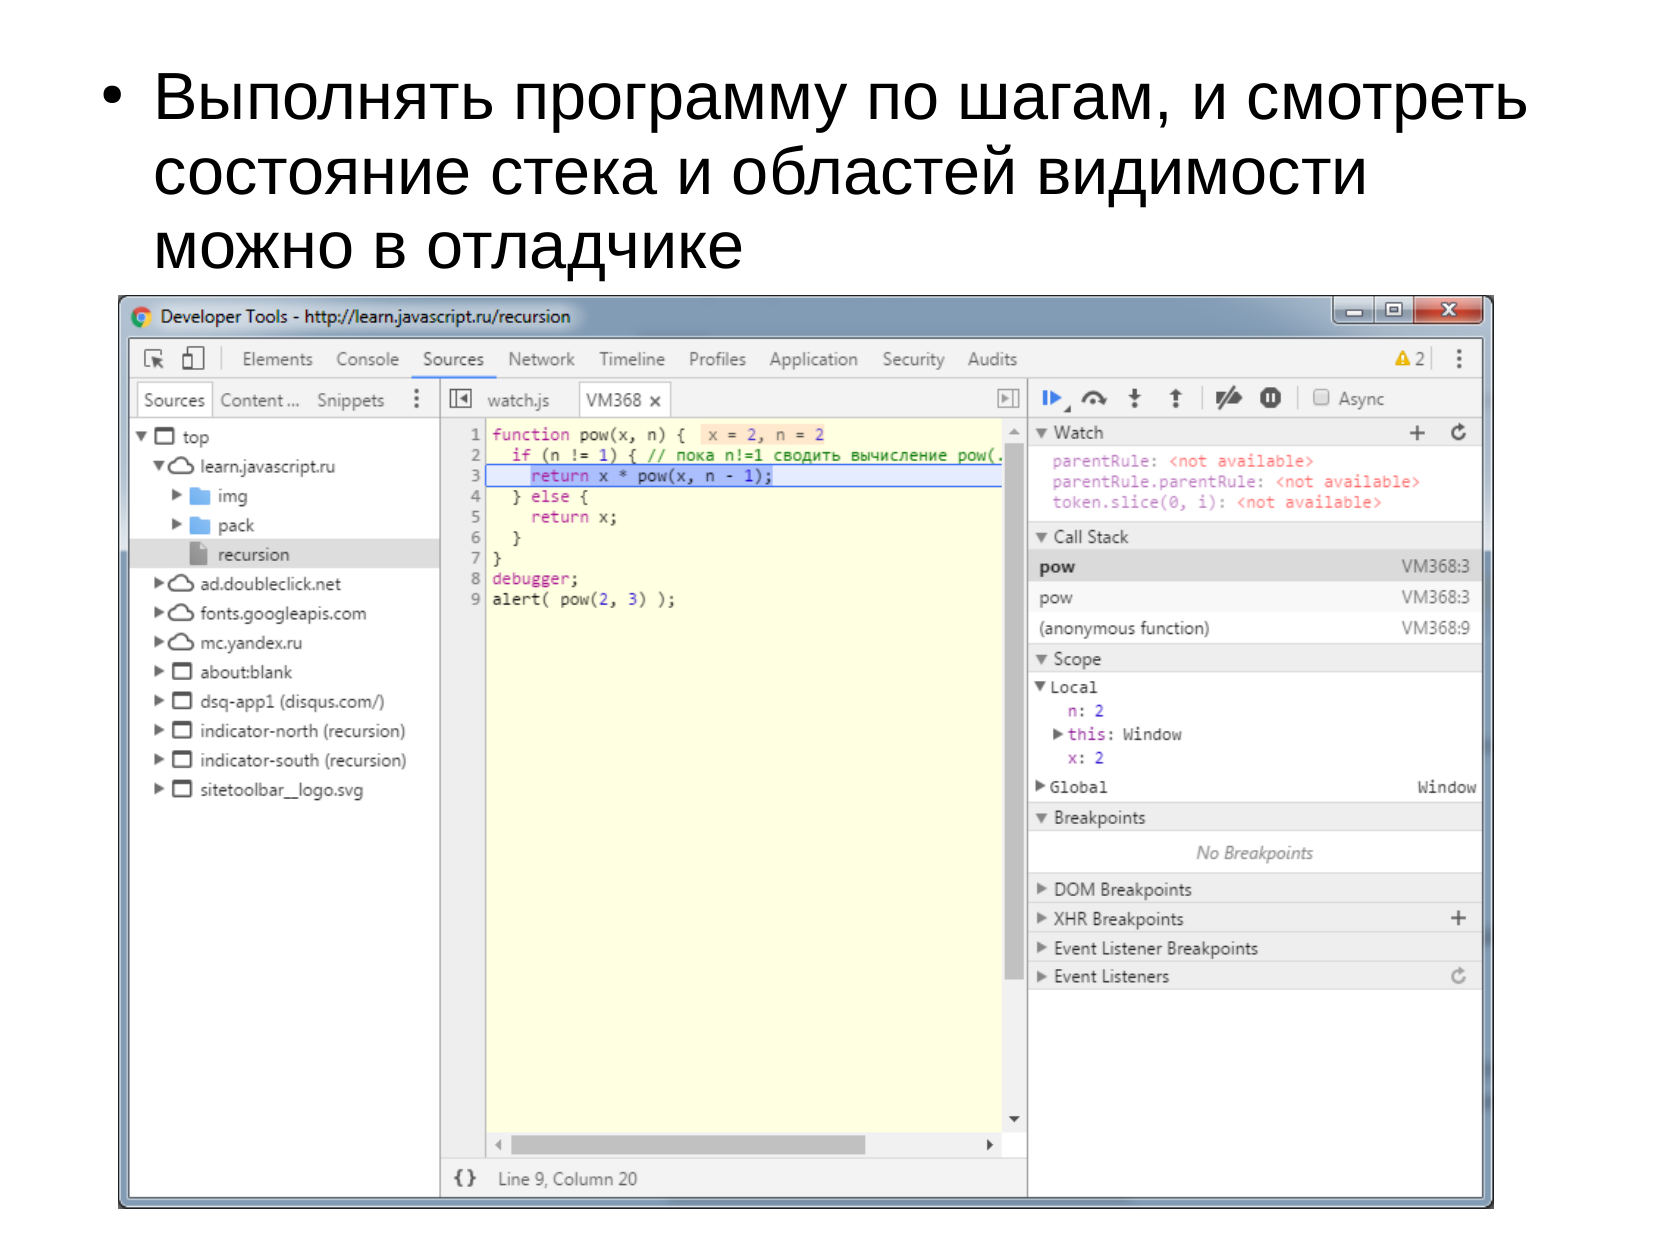

# Выполнять программу по шагам, и смотреть состояние стека и областей видимости можно в отладчике